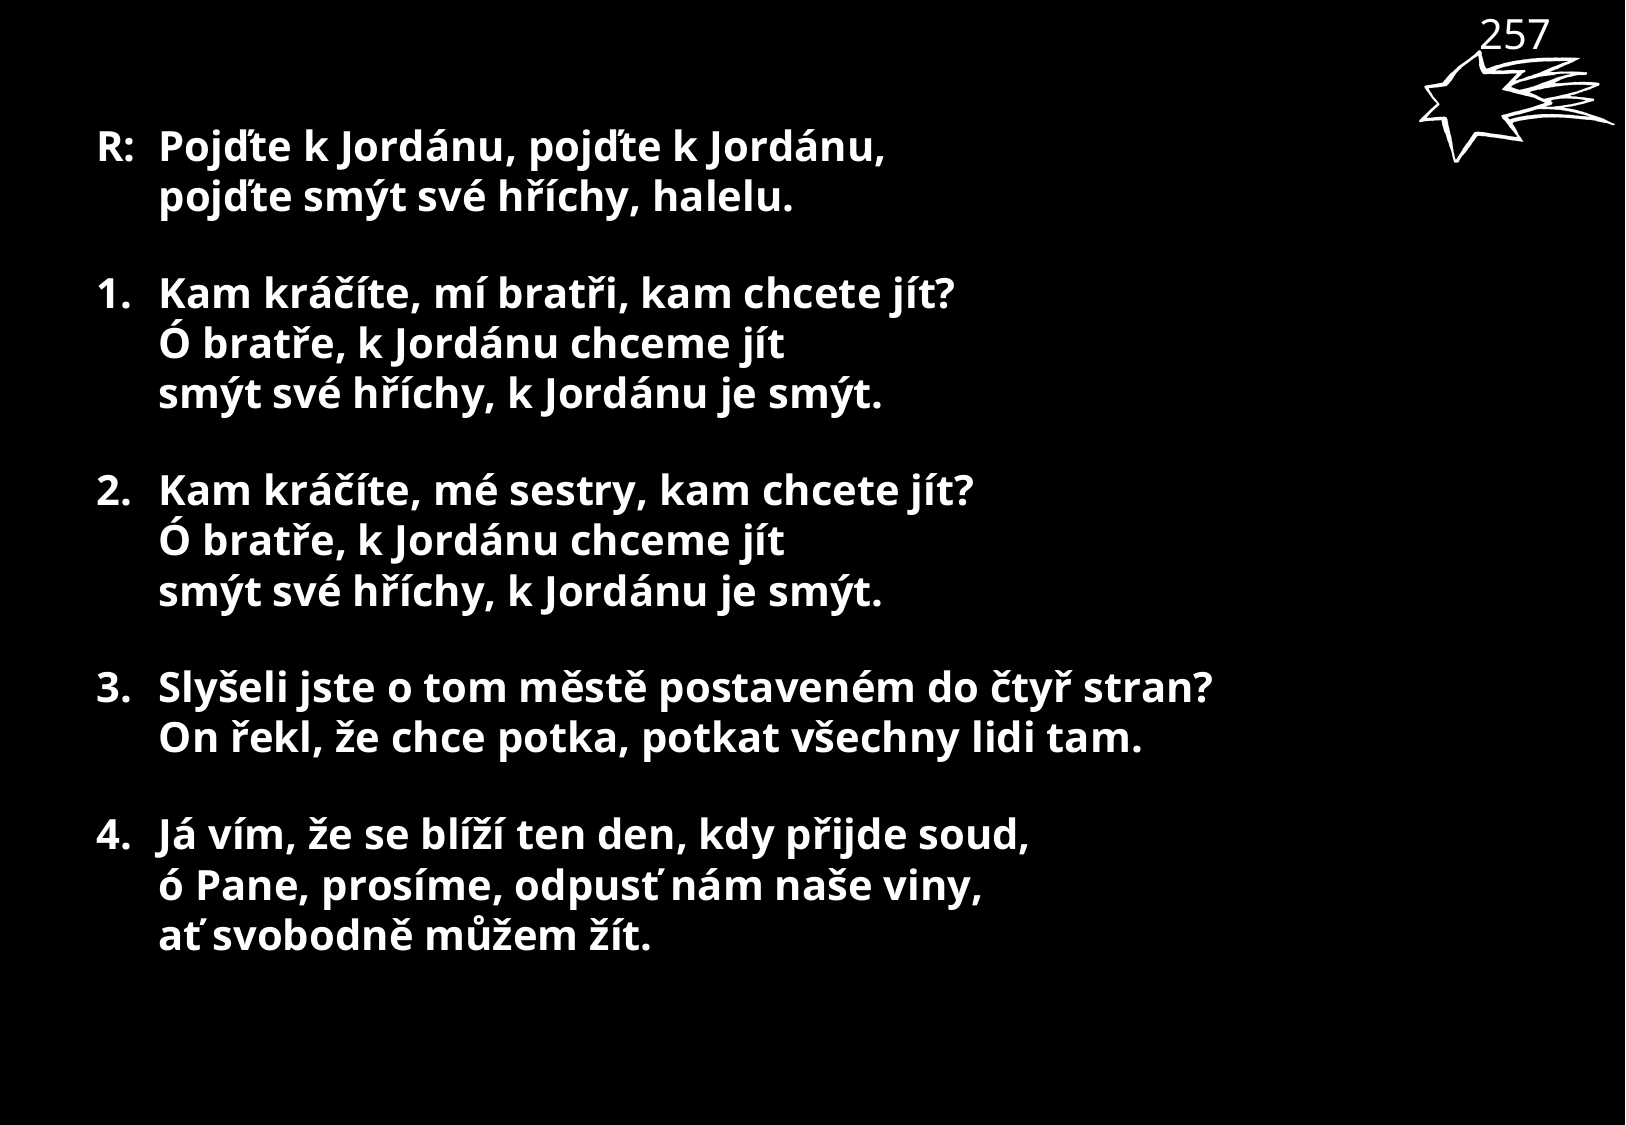

257
# R: 	Pojďte k Jordánu, pojďte k Jordánu, pojďte smýt své hříchy, halelu.
1. 	Kam kráčíte, mí bratři, kam chcete jít?
Ó bratře, k Jordánu chceme jít
smýt své hříchy, k Jordánu je smýt.
2. 	Kam kráčíte, mé sestry, kam chcete jít?
Ó bratře, k Jordánu chceme jít
smýt své hříchy, k Jordánu je smýt.
Slyšeli jste o tom městě postaveném do čtyř stran?
On řekl, že chce potka, potkat všechny lidi tam.
Já vím, že se blíží ten den, kdy přijde soud,
ó Pane, prosíme, odpusť nám naše viny,
ať svobodně můžem žít.